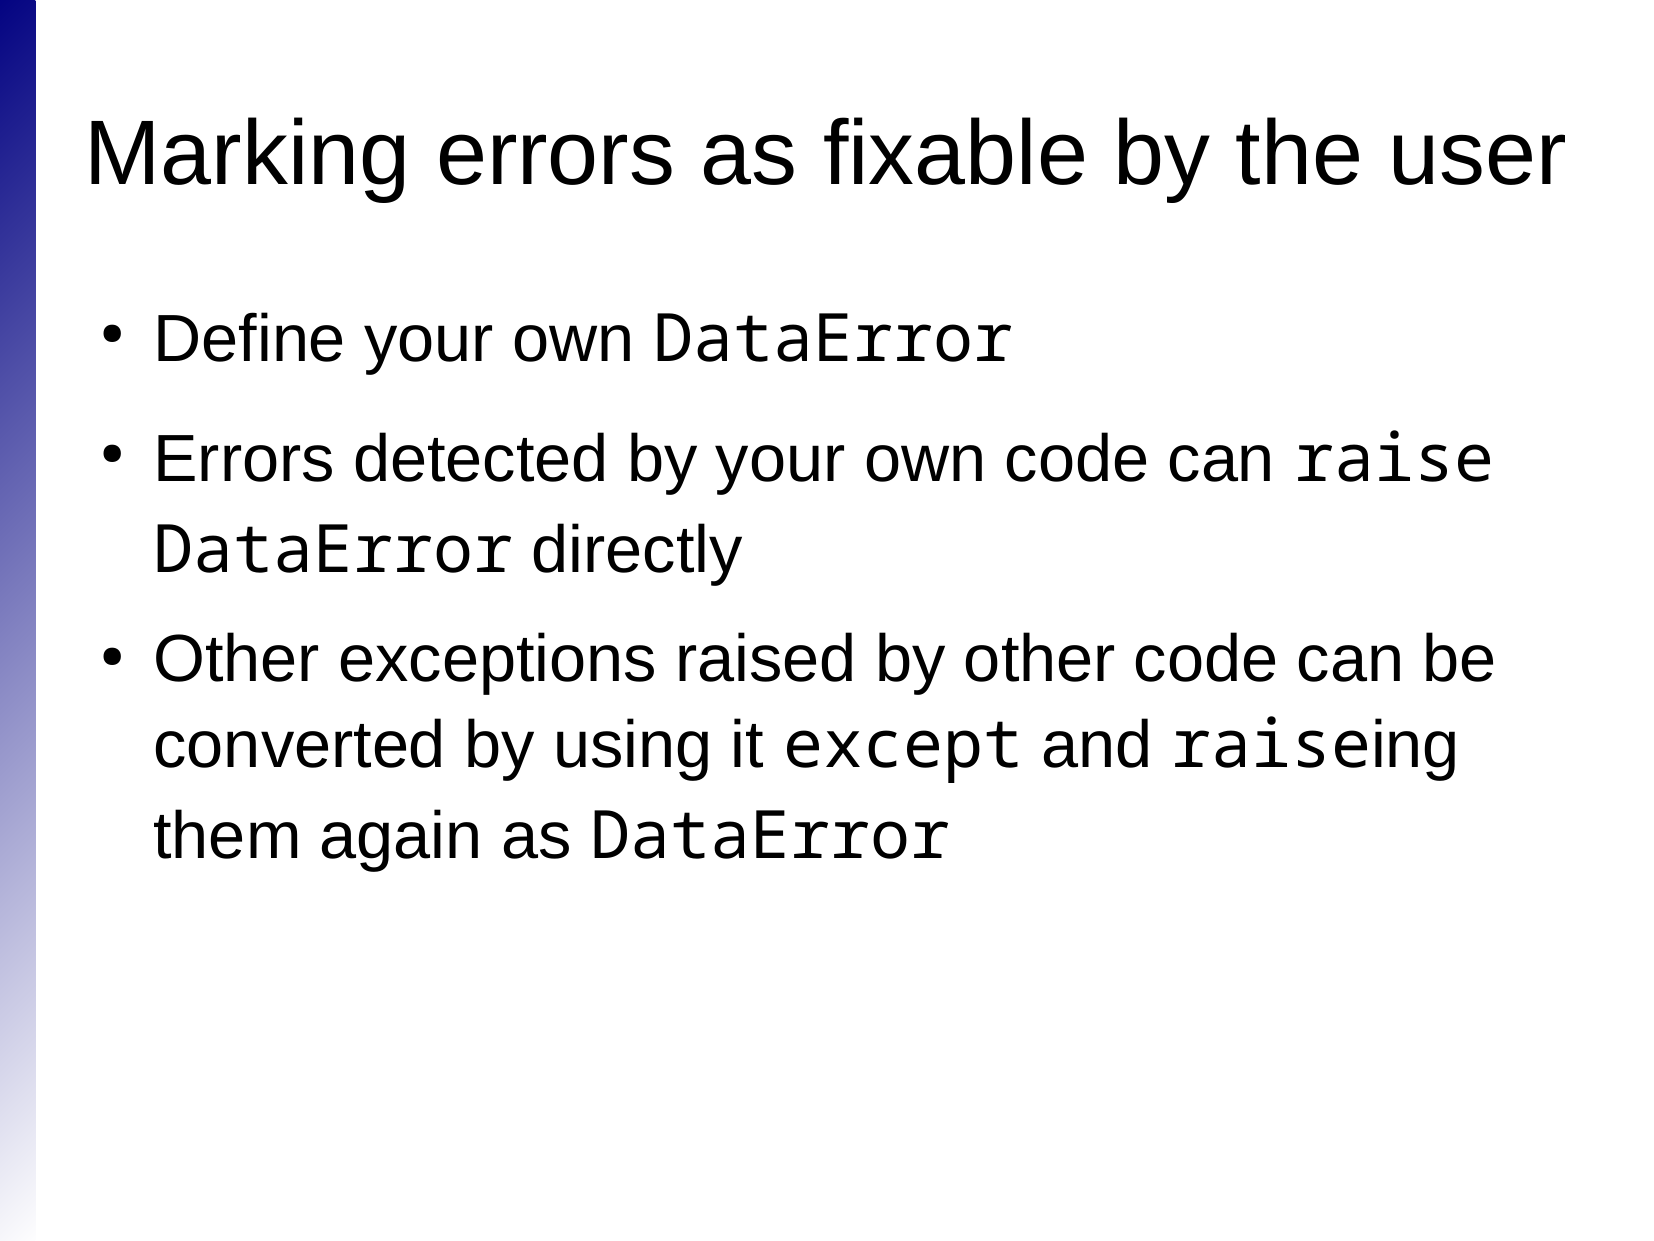

# Marking errors as fixable by the user
Define your own DataError
Errors detected by your own code can raise DataError directly
Other exceptions raised by other code can be converted by using it except and raiseing them again as DataError